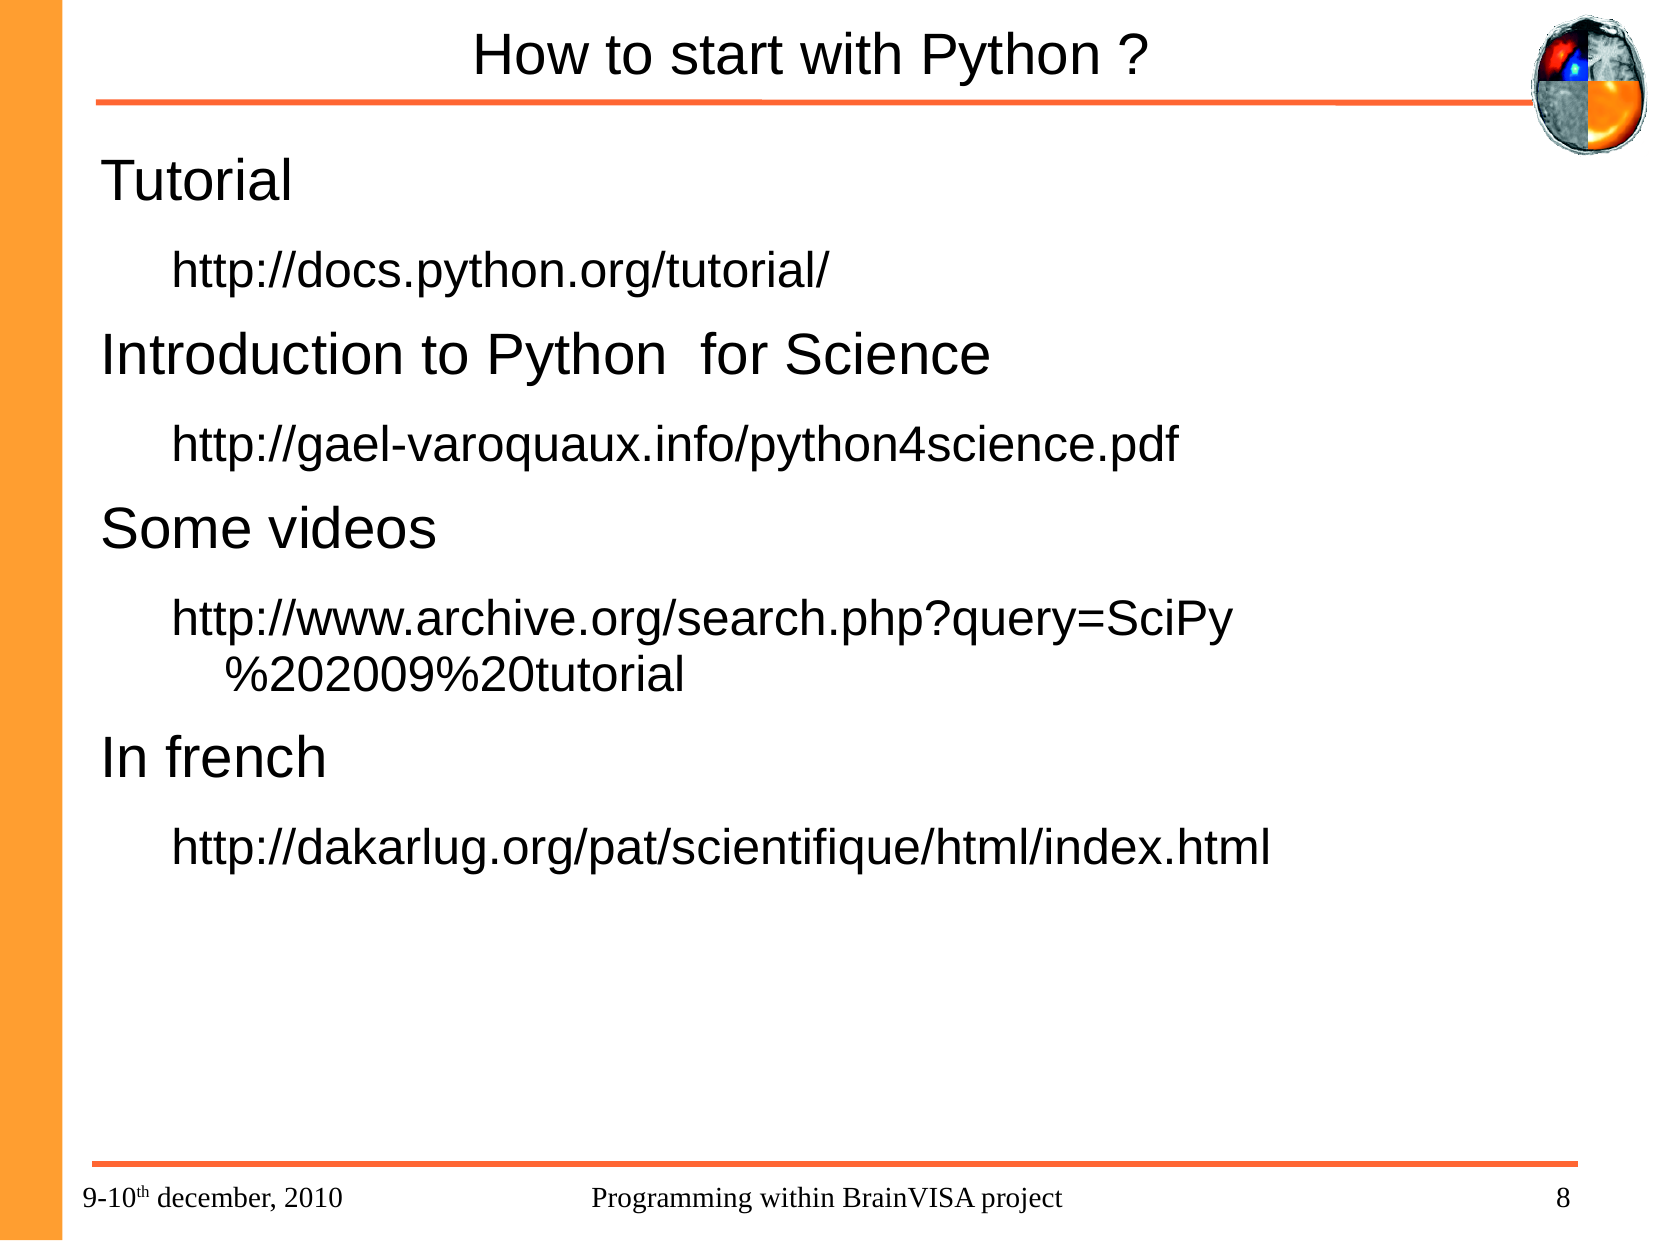

# How to start with Python ?
Tutorial
http://docs.python.org/tutorial/
Introduction to Python for Science
http://gael-varoquaux.info/python4science.pdf
Some videos
http://www.archive.org/search.php?query=SciPy%202009%20tutorial
In french
http://dakarlug.org/pat/scientifique/html/index.html
8